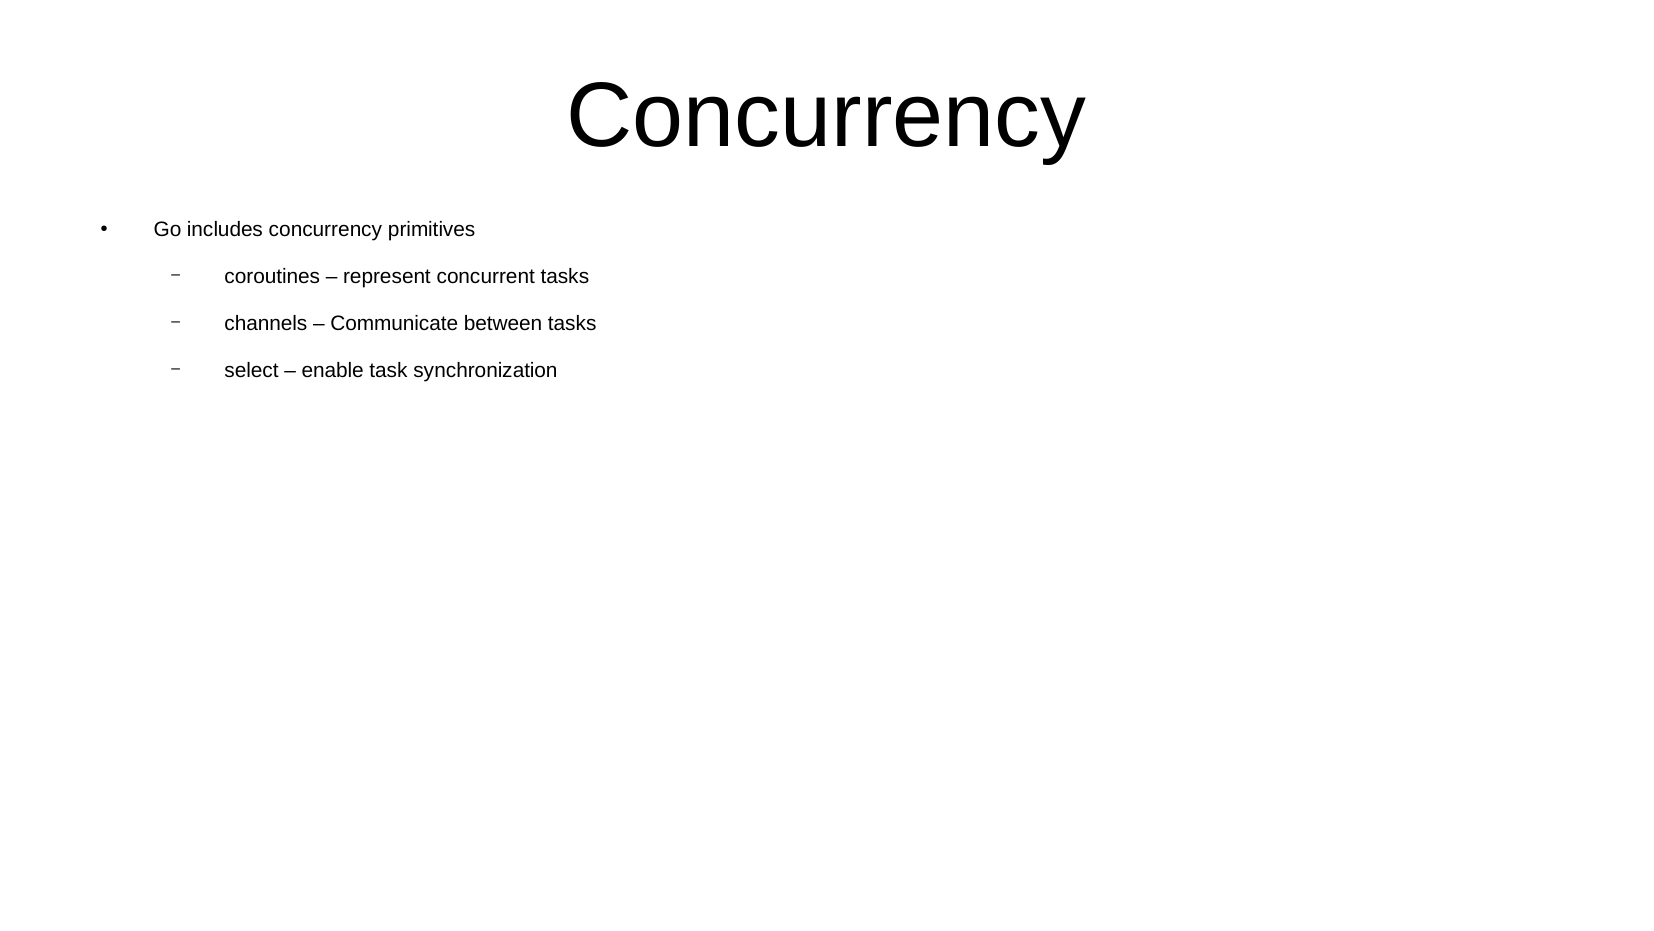

# Concurrency
Go includes concurrency primitives
coroutines – represent concurrent tasks
channels – Communicate between tasks
select – enable task synchronization